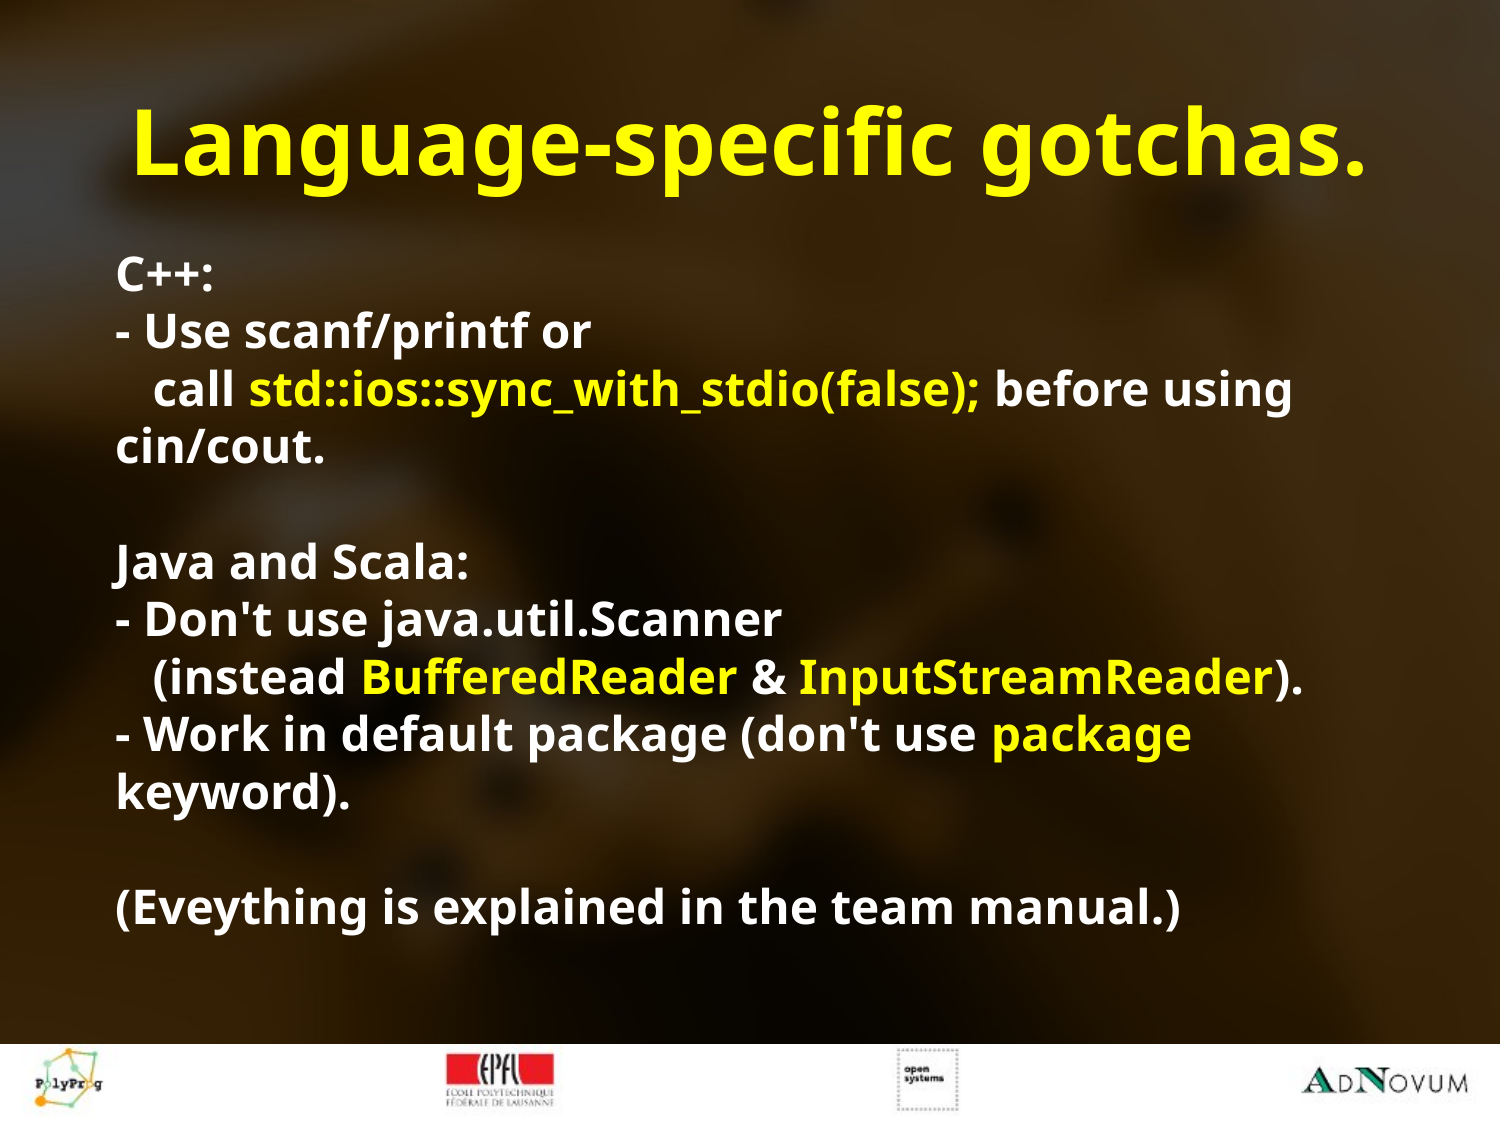

# Language-specific gotchas.
C++:
- Use scanf/printf or
 call std::ios::sync_with_stdio(false); before using cin/cout.
Java and Scala:
- Don't use java.util.Scanner
 (instead BufferedReader & InputStreamReader).
- Work in default package (don't use package keyword).
(Eveything is explained in the team manual.)